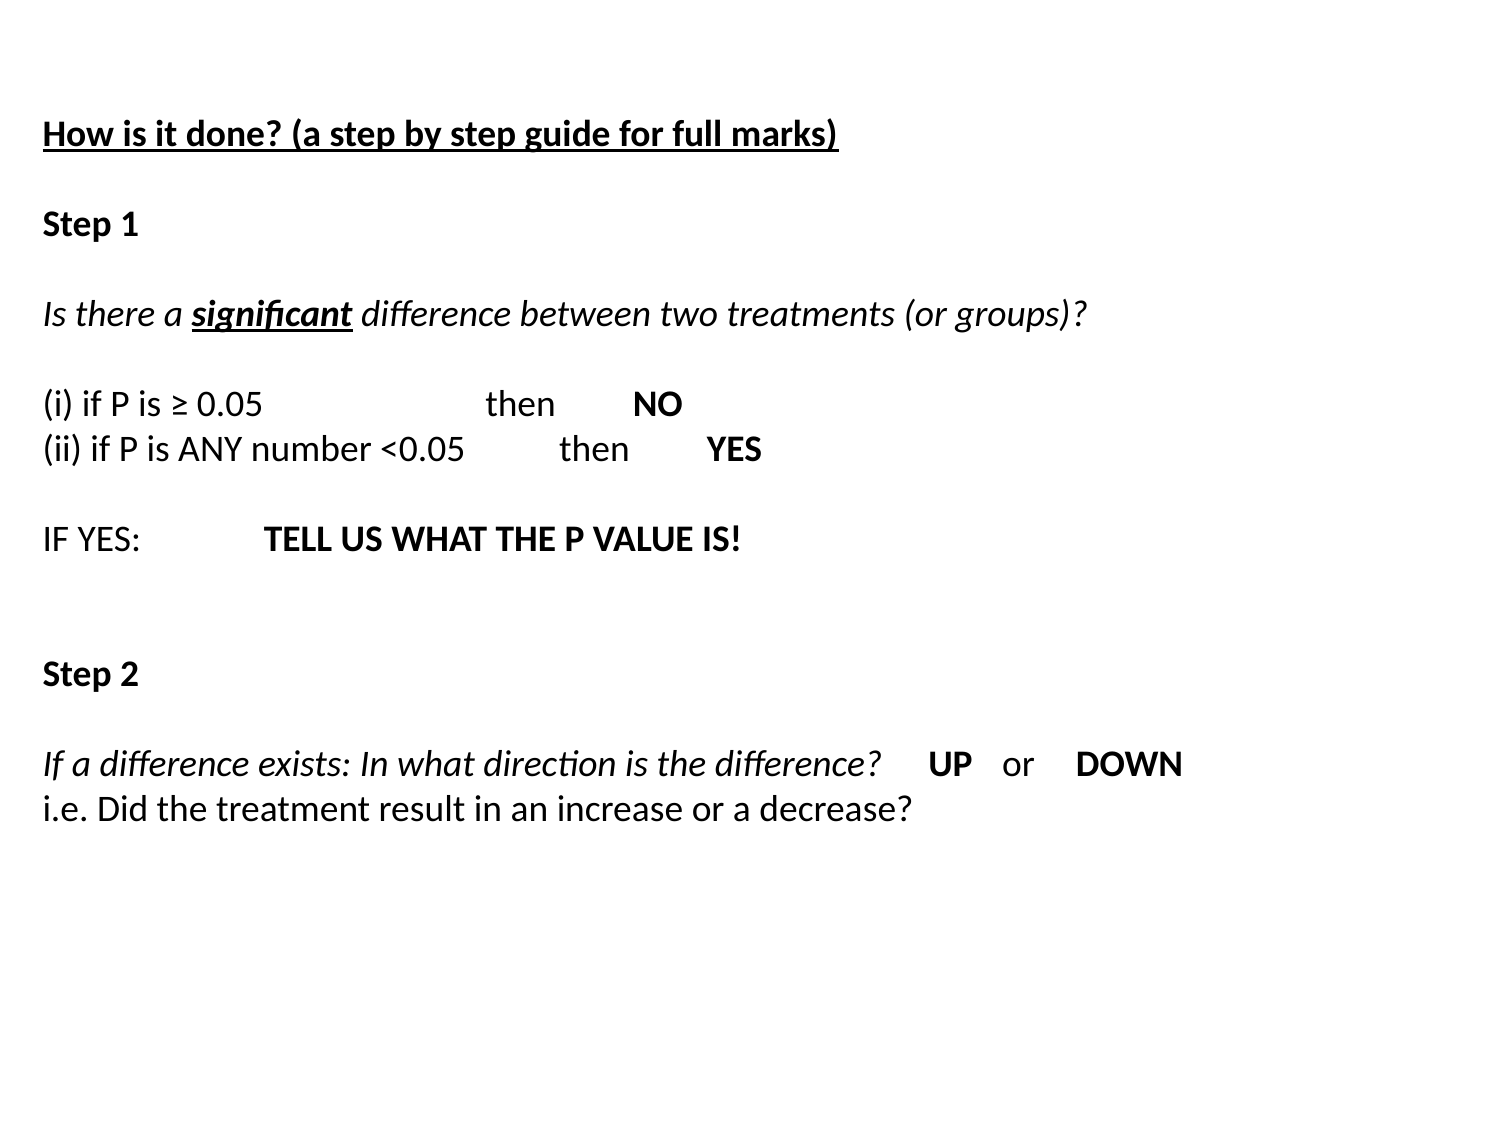

How is it done? (a step by step guide for full marks)
Step 1
Is there a significant difference between two treatments (or groups)?
(i) if P is ≥ 0.05 			then 	NO
(ii) if P is ANY number <0.05 		then 	YES
IF YES: 		TELL US WHAT THE P VALUE IS!
Step 2
If a difference exists: In what direction is the difference? 	UP 	or 	DOWN
i.e. Did the treatment result in an increase or a decrease?